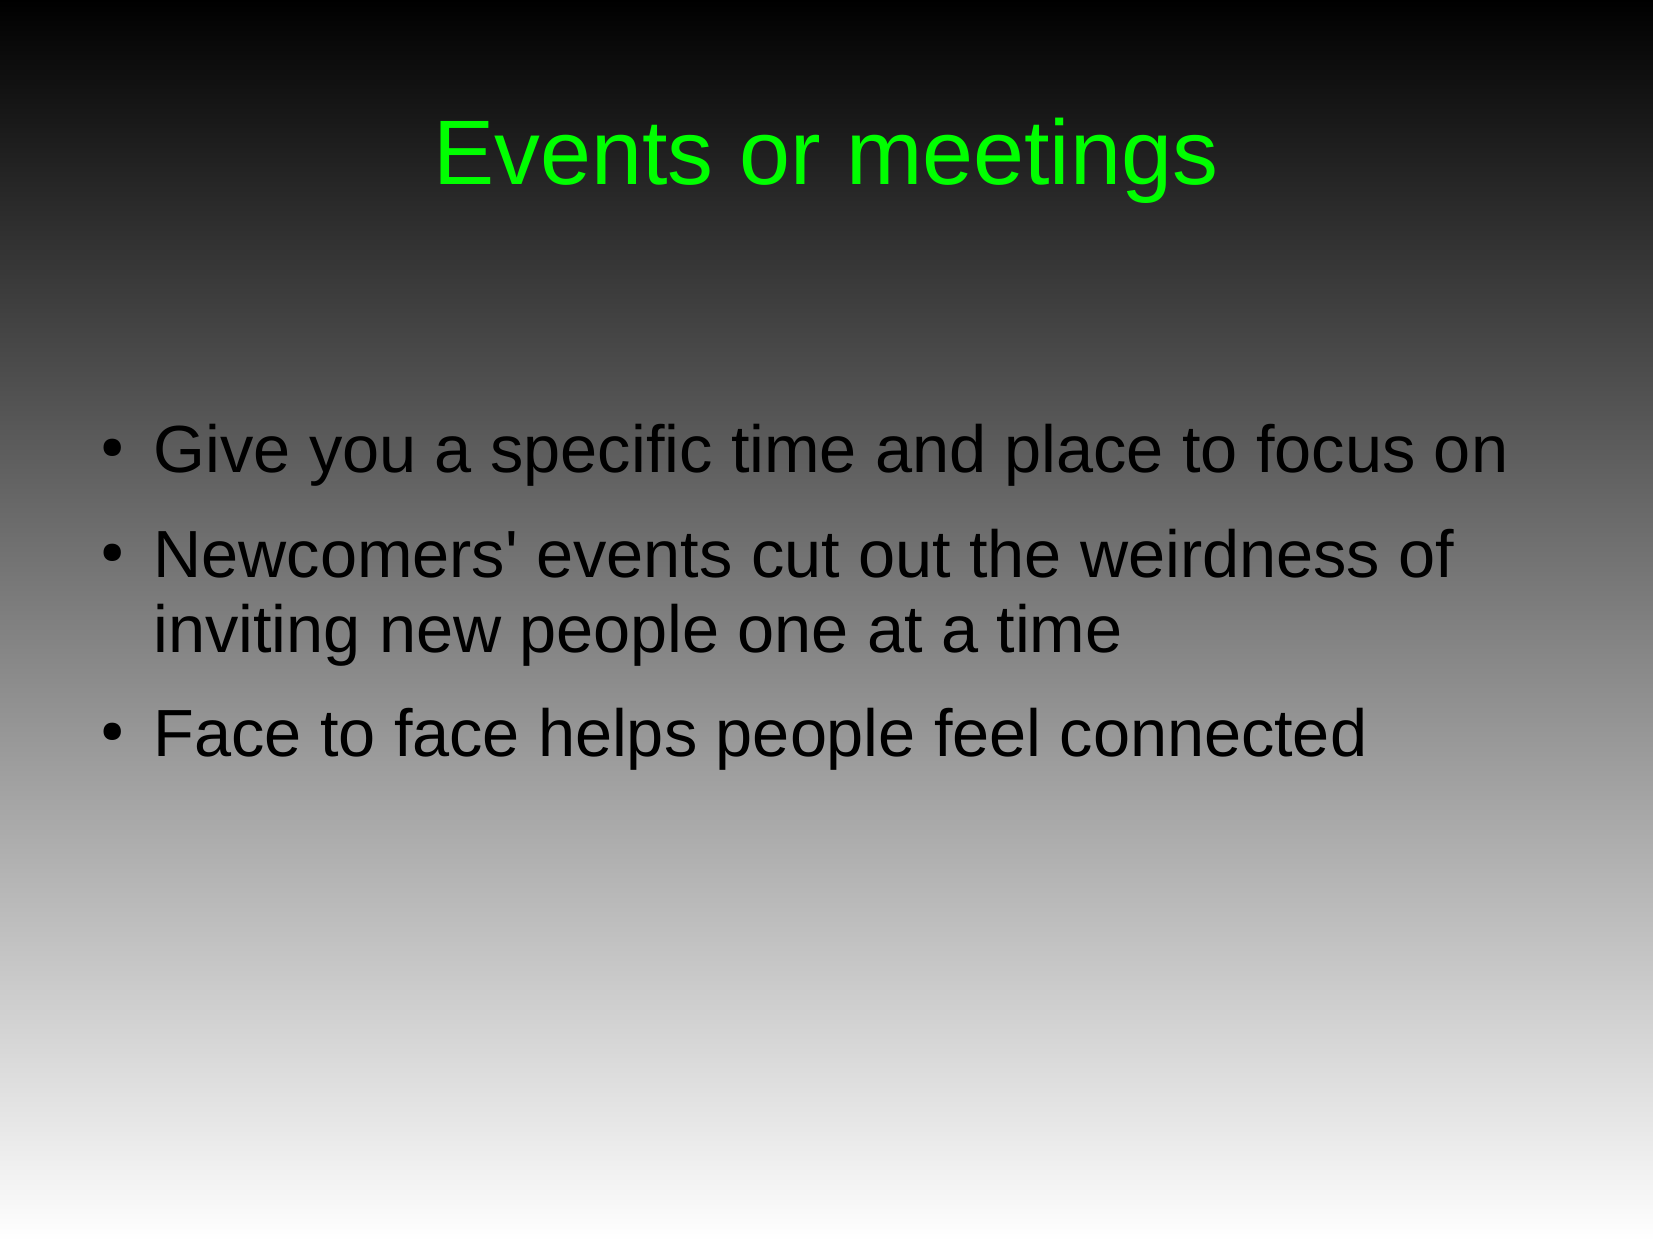

# Events or meetings
Give you a specific time and place to focus on
Newcomers' events cut out the weirdness of inviting new people one at a time
Face to face helps people feel connected